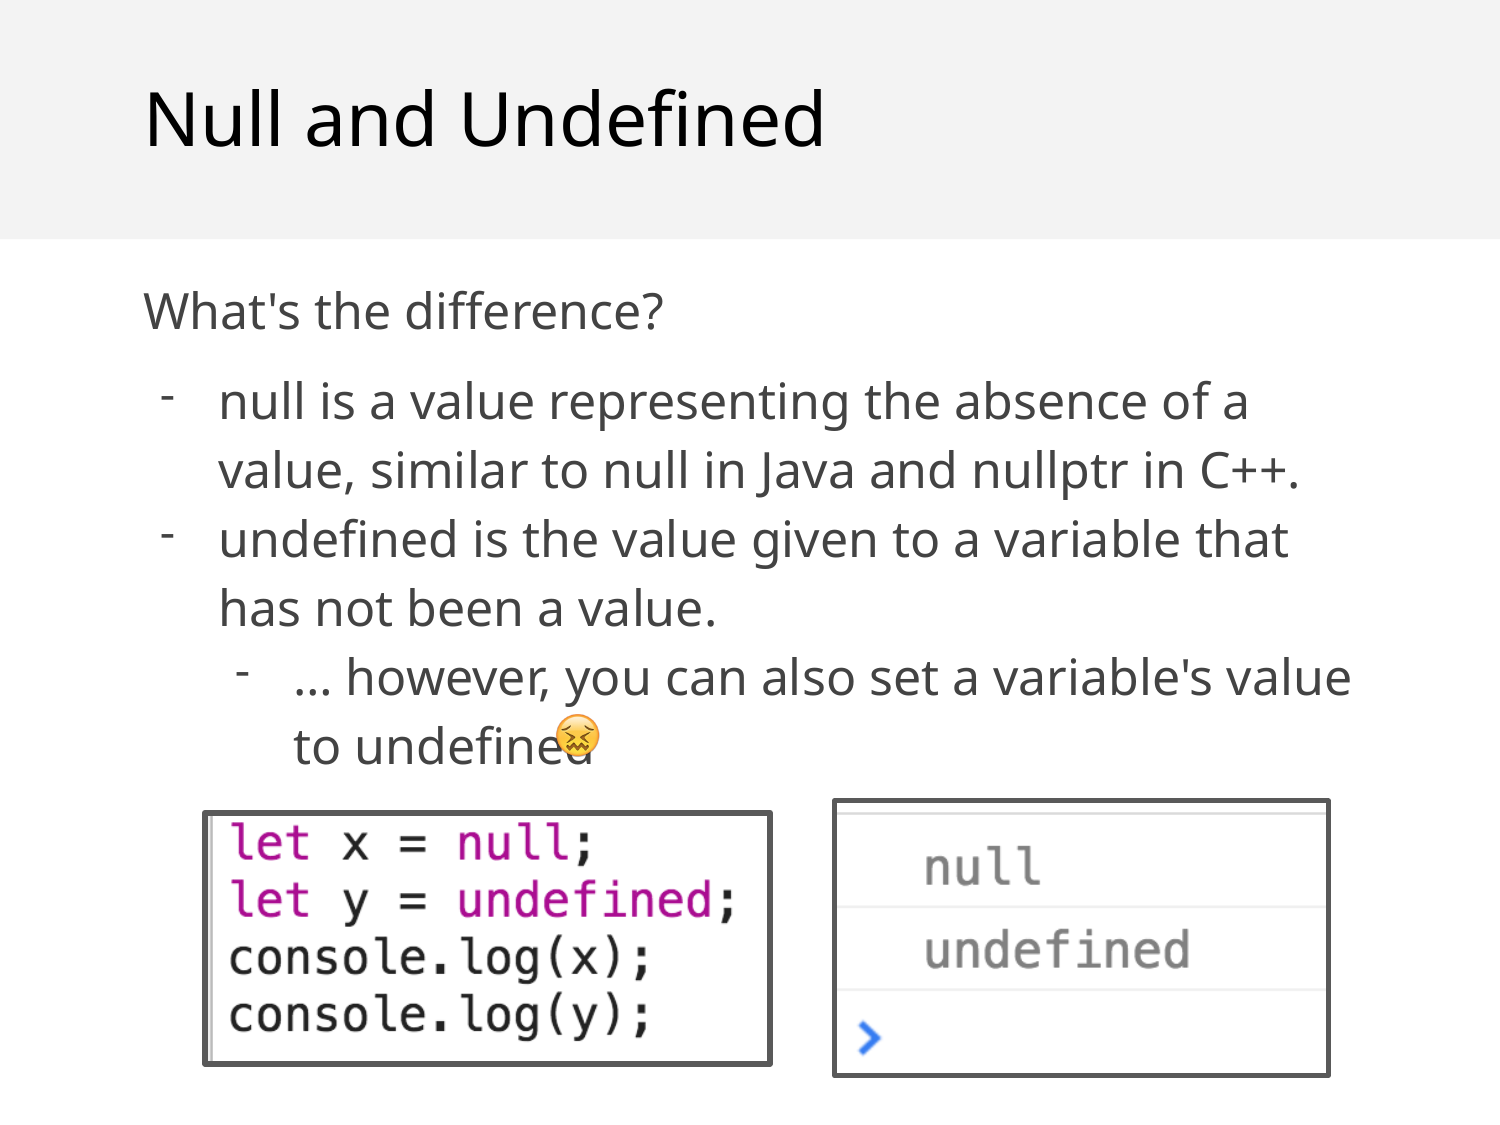

# Null and Undefined
What's the difference?
null is a value representing the absence of a value, similar to null in Java and nullptr in C++.
undefined is the value given to a variable that has not been a value.
… however, you can also set a variable's value to undefined